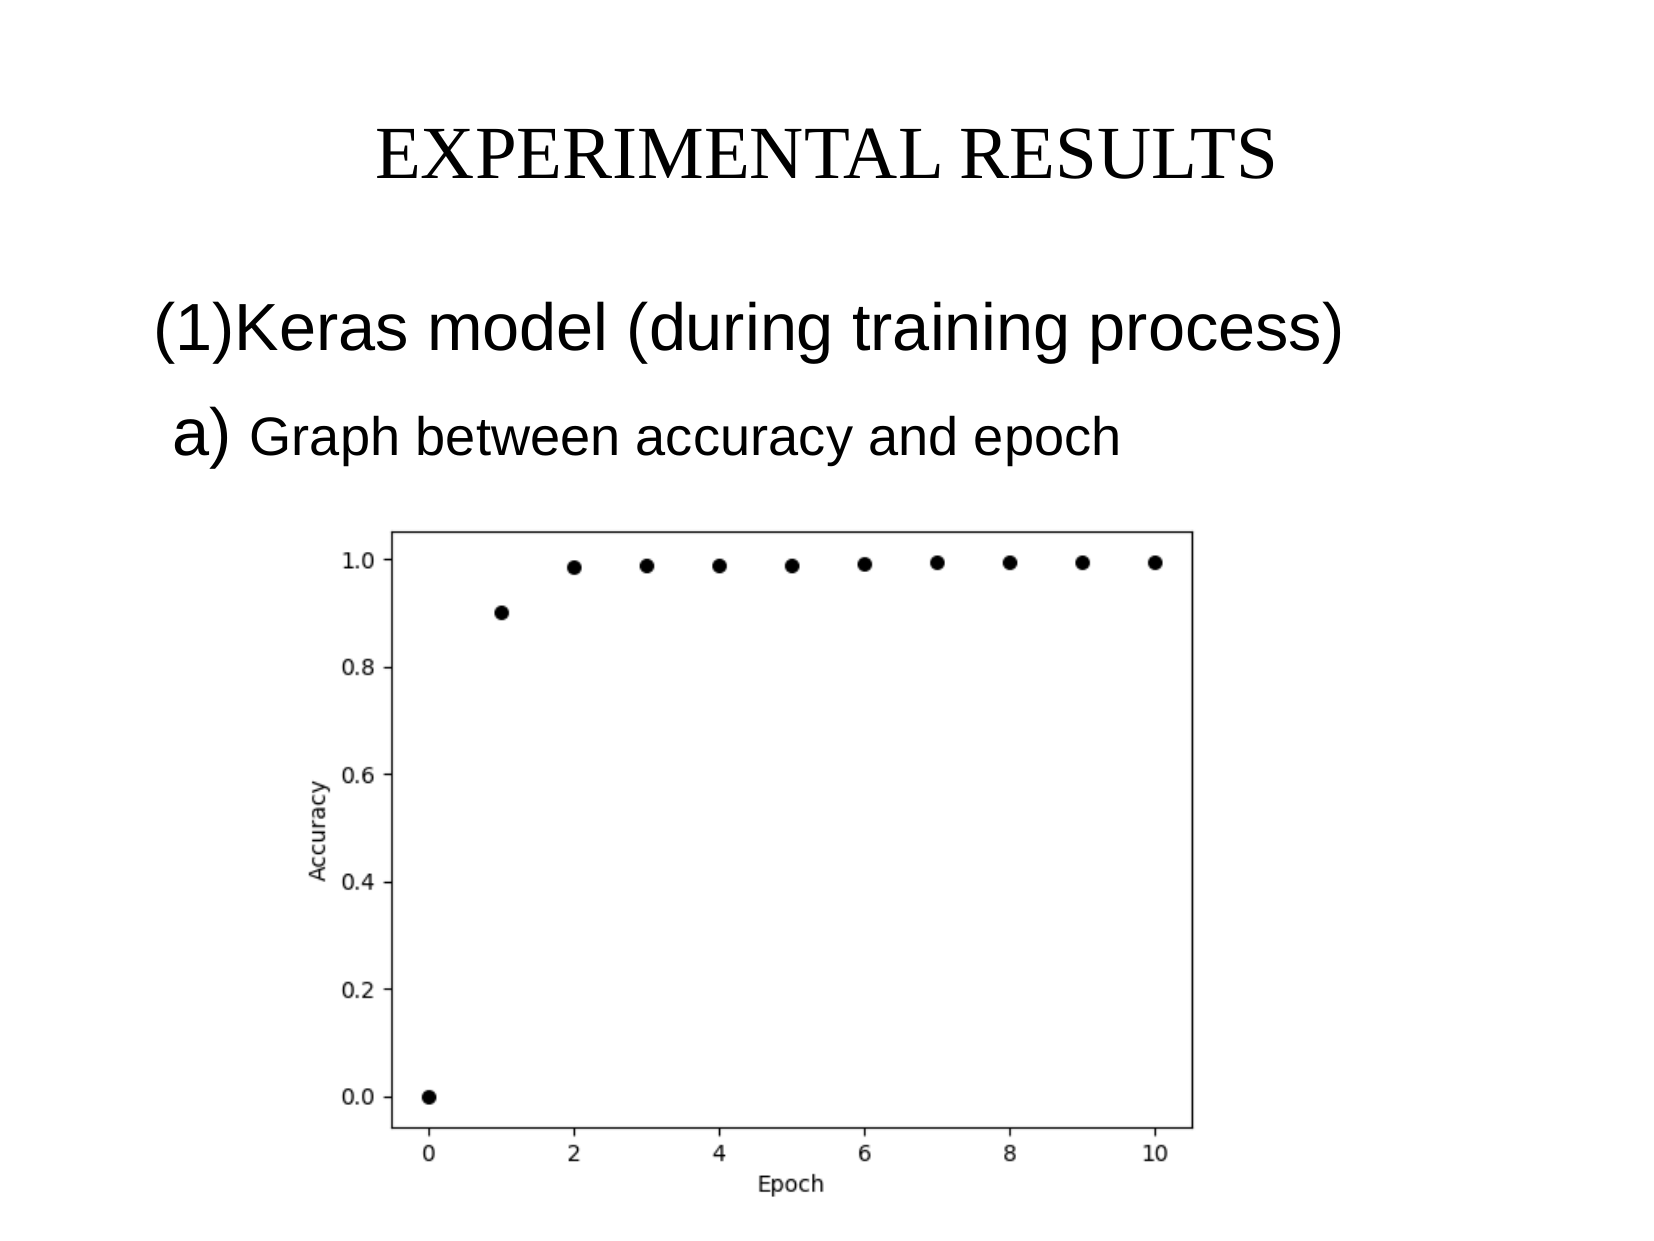

# EXPERIMENTAL RESULTS
(1)Keras model (during training process)
 a) Graph between accuracy and epoch